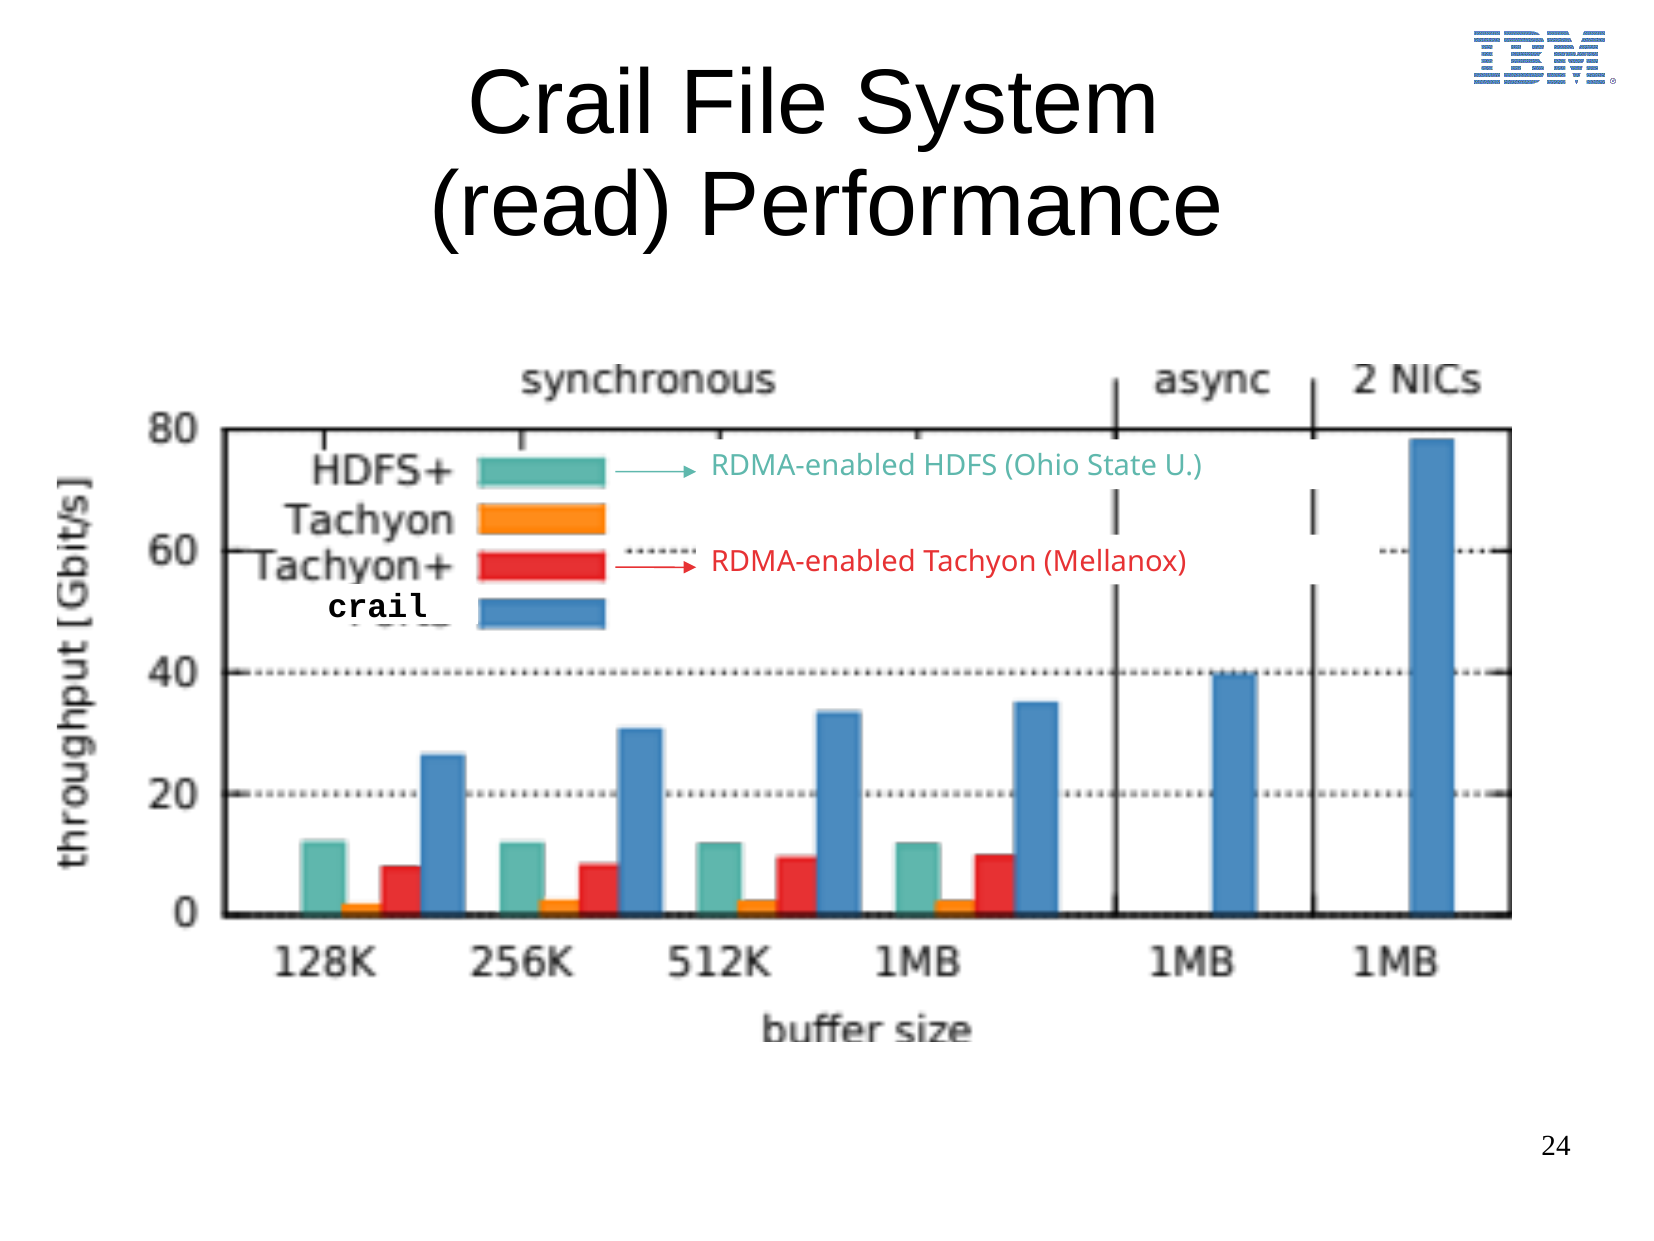

# Crail File System (read) Performance
RDMA-enabled HDFS (Ohio State U.)
RDMA-enabled Tachyon (Mellanox)
crail
24